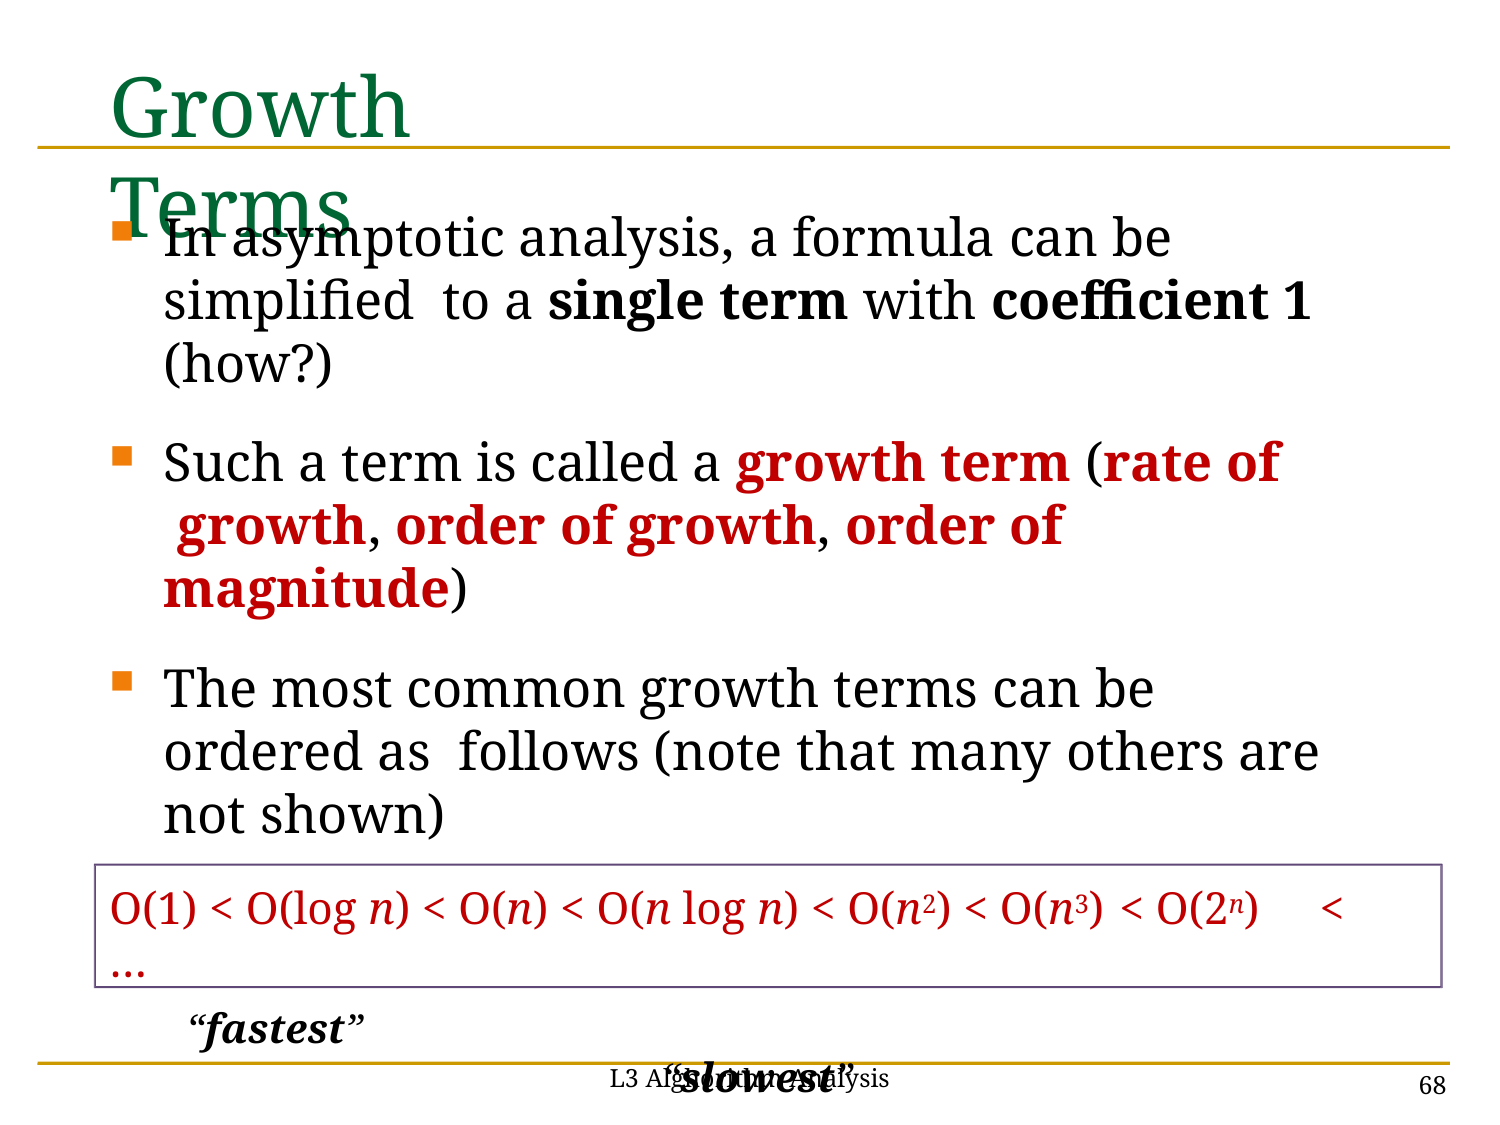

# Growth Terms
In asymptotic analysis, a formula can be simplified to a single term with coefficient 1 (how?)
Such a term is called a growth term (rate of growth, order of growth, order of magnitude)
The most common growth terms can be ordered as follows (note that many others are not shown)
O(1) < O(log n) < O(n) < O(n log n) < O(n2) < O(n3) < O(2n)	< …
“fastest”	“slowest”
“log” = log2
In big-O, log functions of different bases are all the same (why?)
L3 Alghorithm Analysis